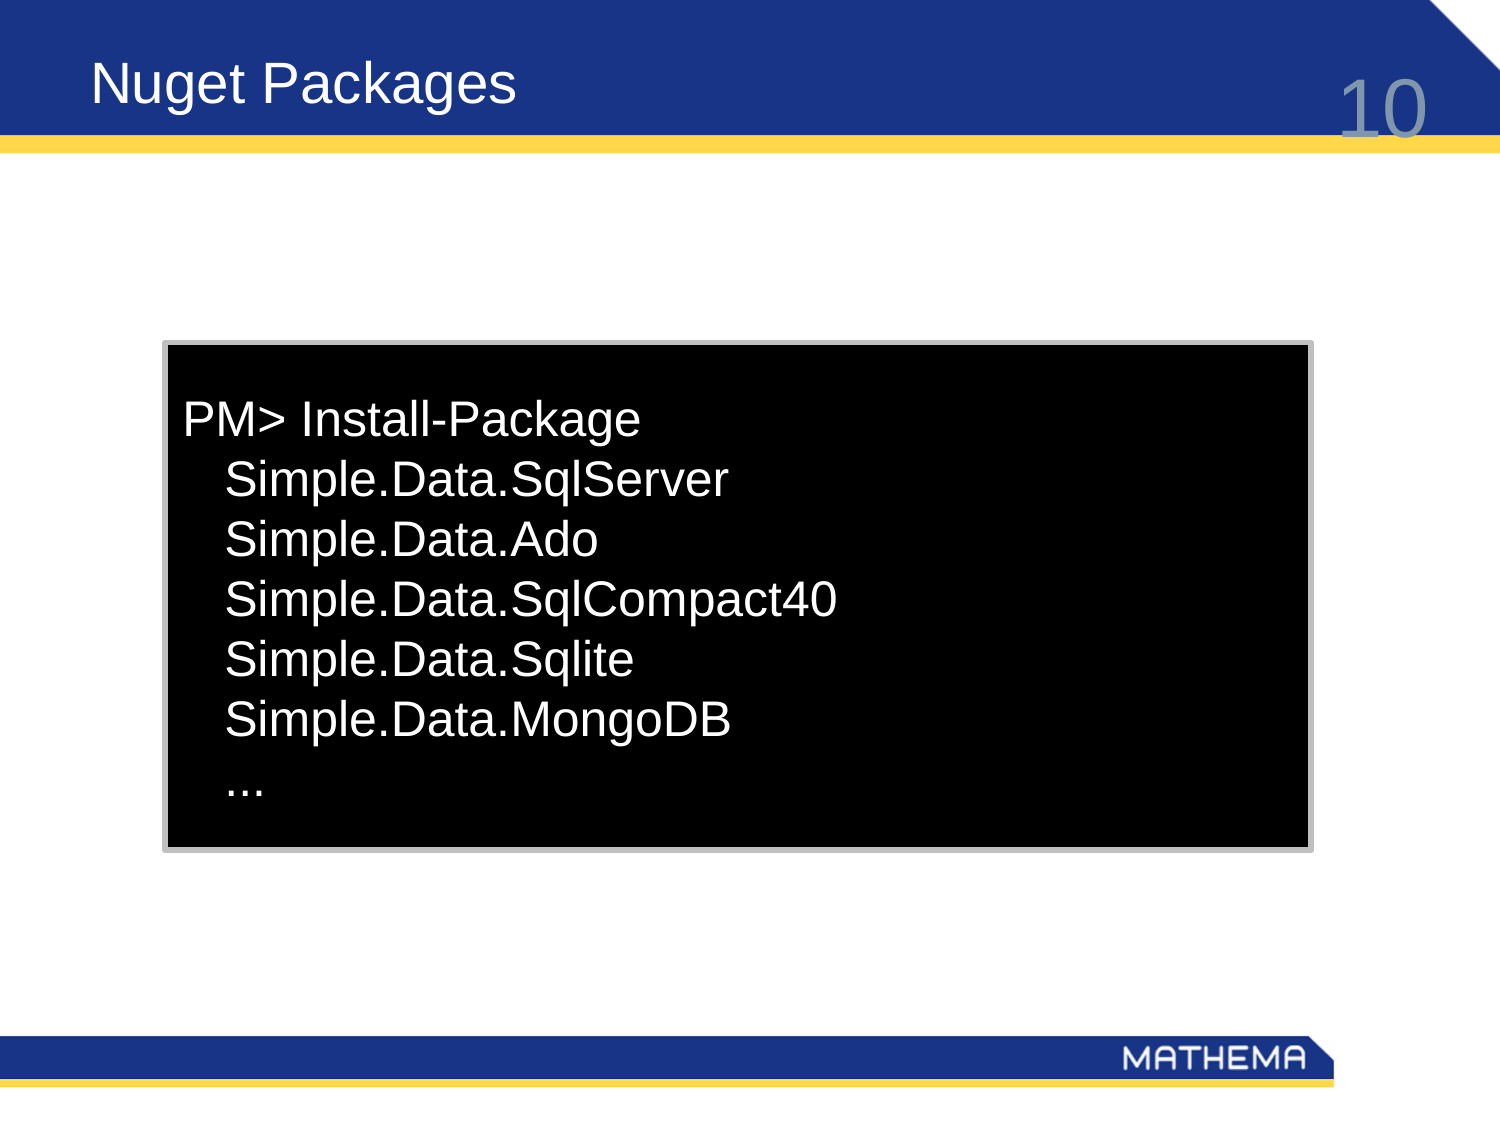

# Nuget Packages
10
PM> Install-Package
 Simple.Data.SqlServer
 Simple.Data.Ado
 Simple.Data.SqlCompact40
 Simple.Data.Sqlite
 Simple.Data.MongoDB
 ...